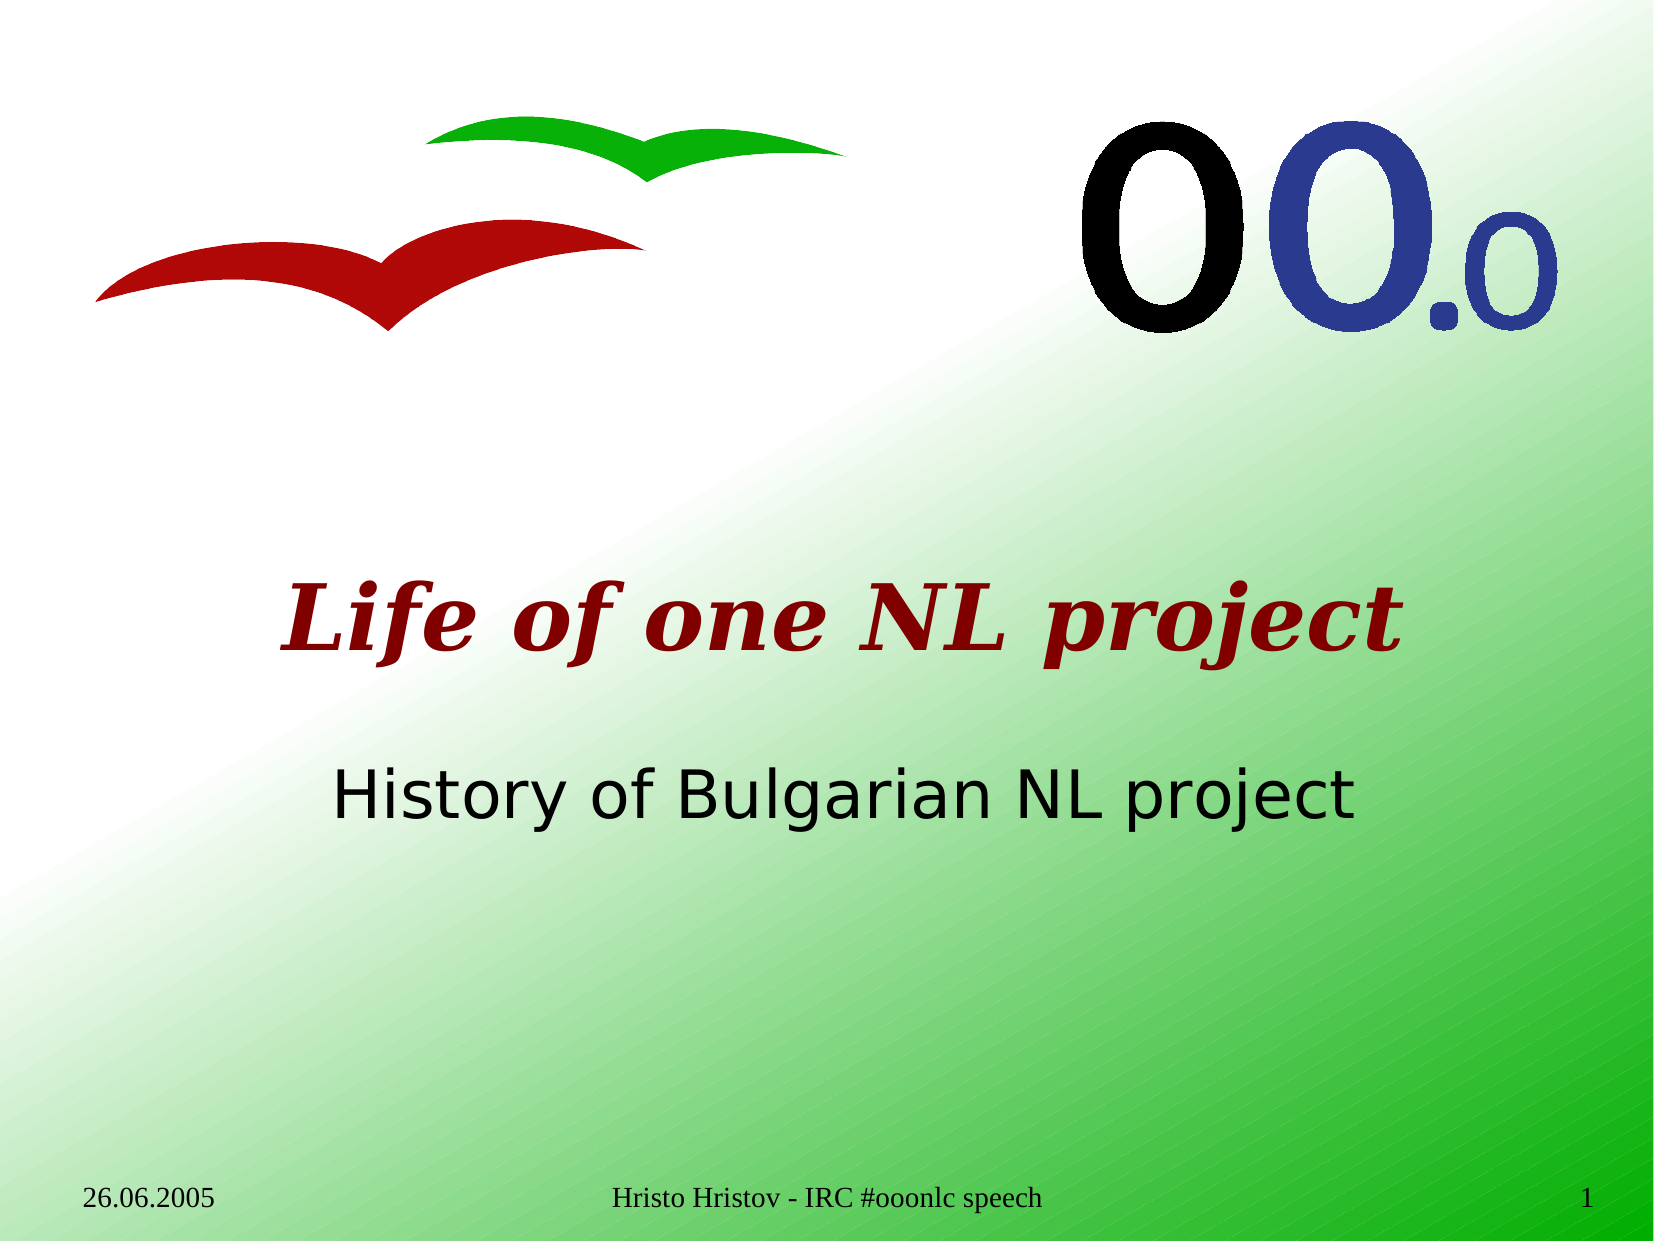

# Life of one NL project
History of Bulgarian NL project
26.06.2005
Hristo Hristov - IRC #ooonlc speech
1